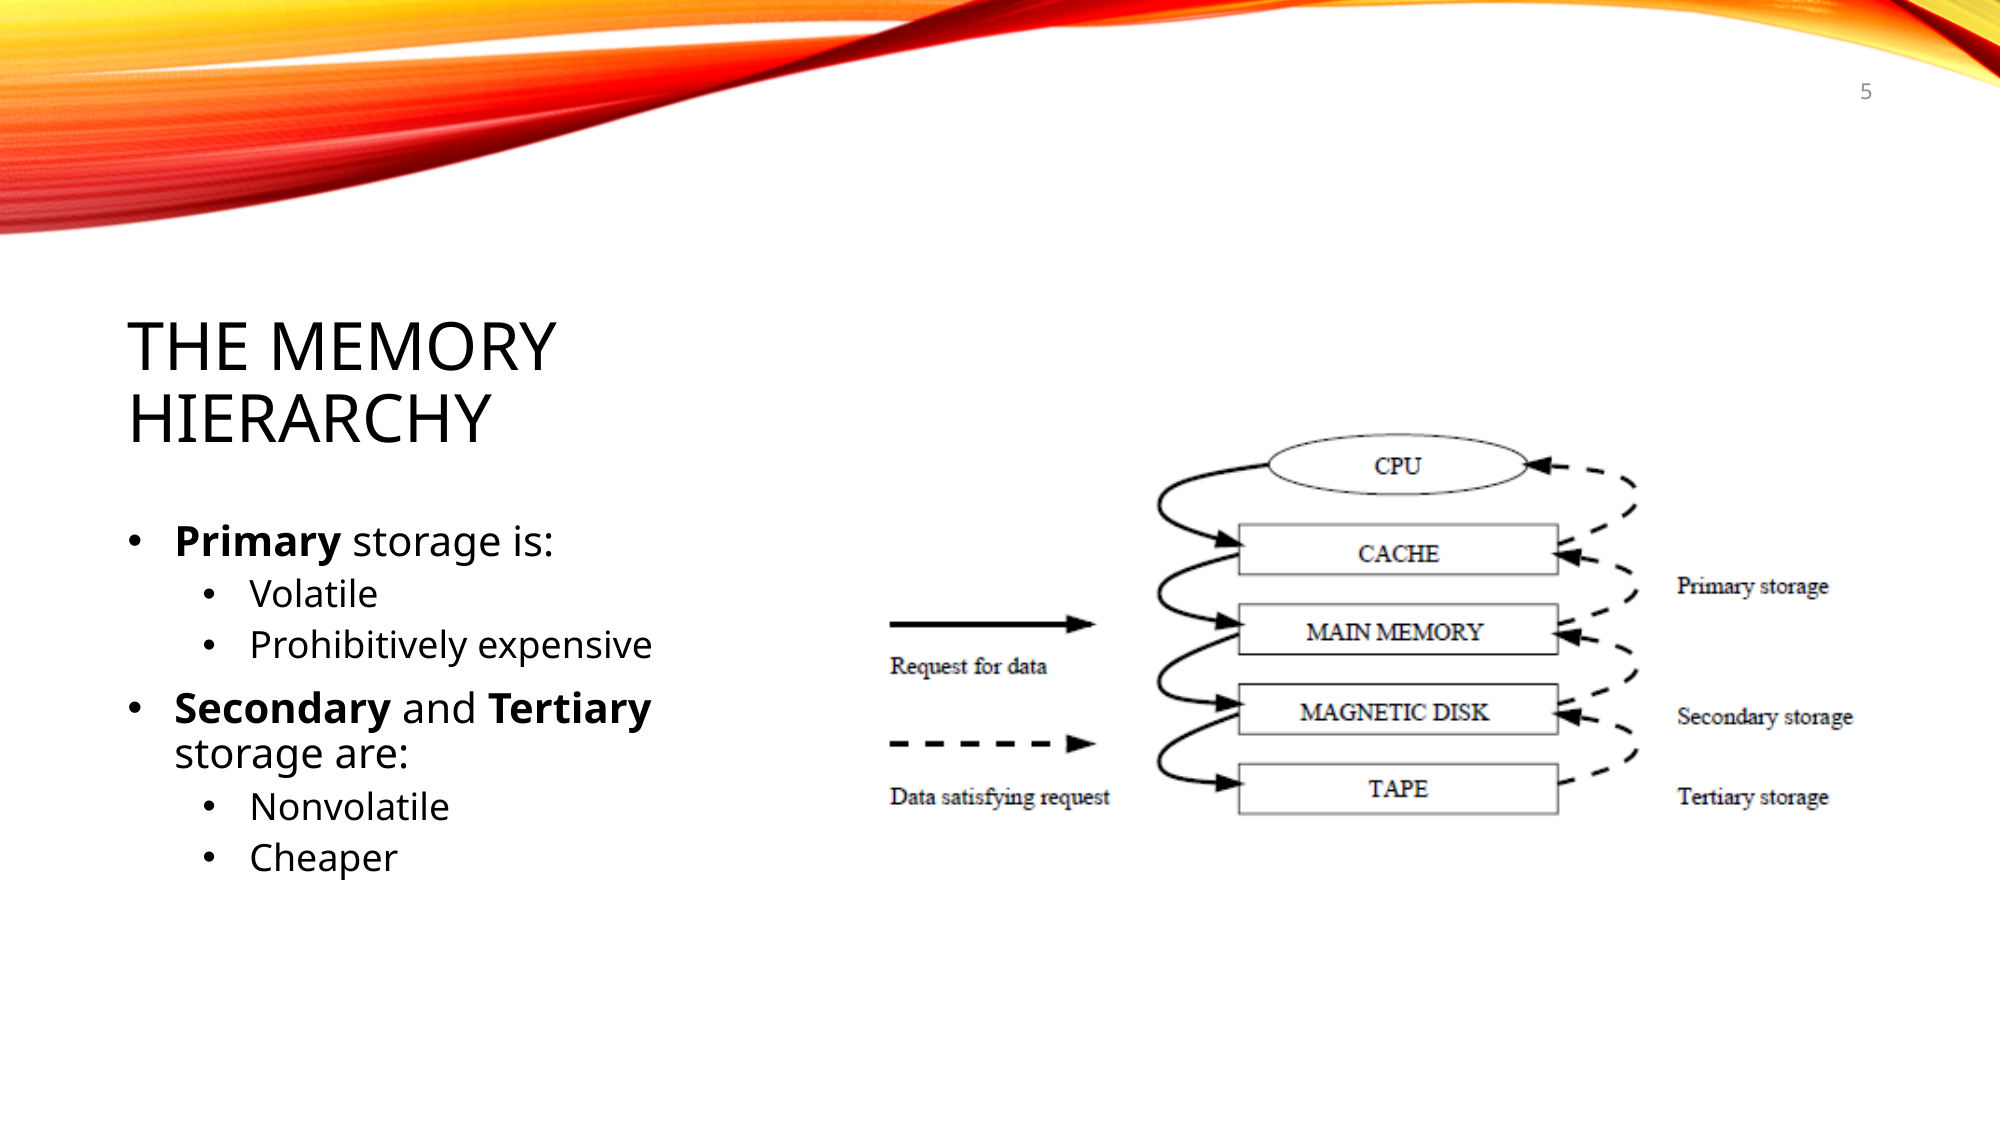

# THE MEMORY HIERARCHY
Primary storage is:
Volatile
Prohibitively expensive
Secondary and Tertiary storage are:
Nonvolatile
Cheaper